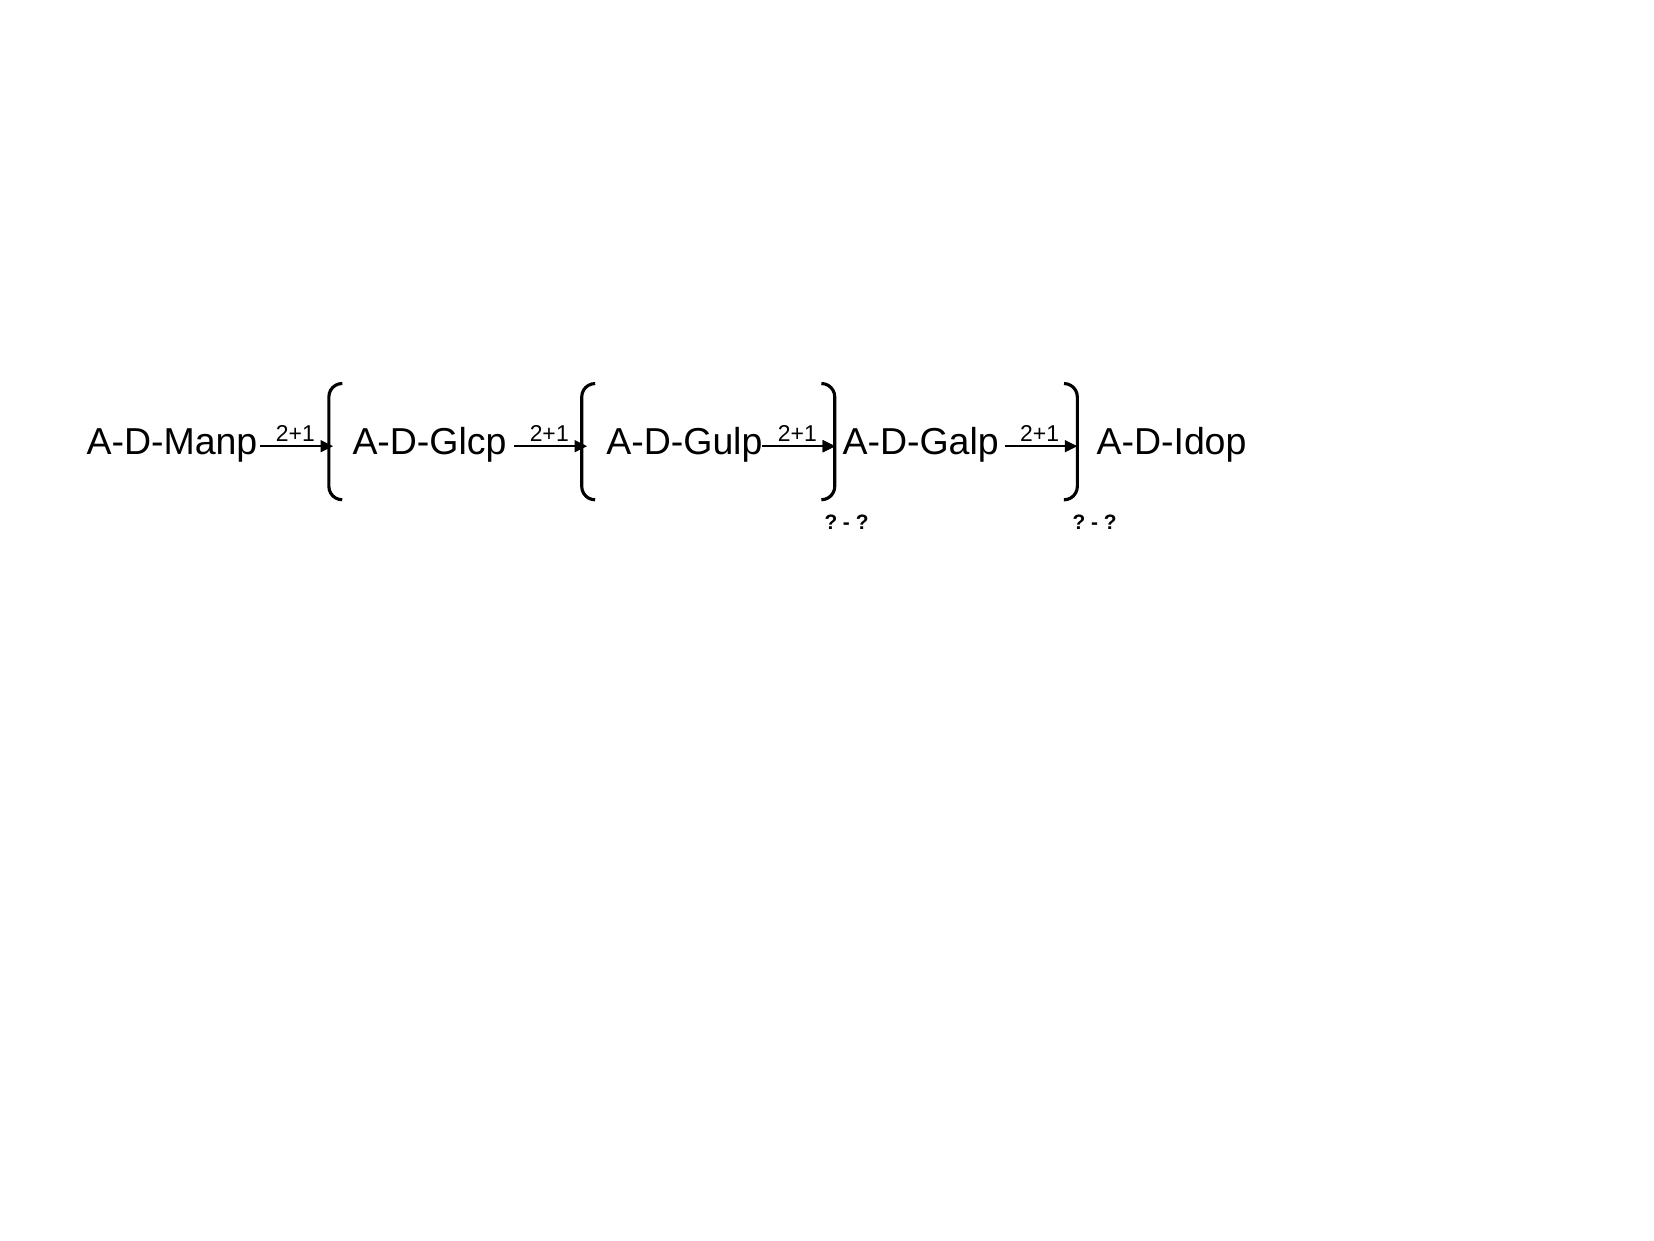

A-D-Manp
A-D-Glcp
A-D-Gulp
A-D-Galp
A-D-Idop
2+1
2+1
2+1
2+1
? - ?
? - ?